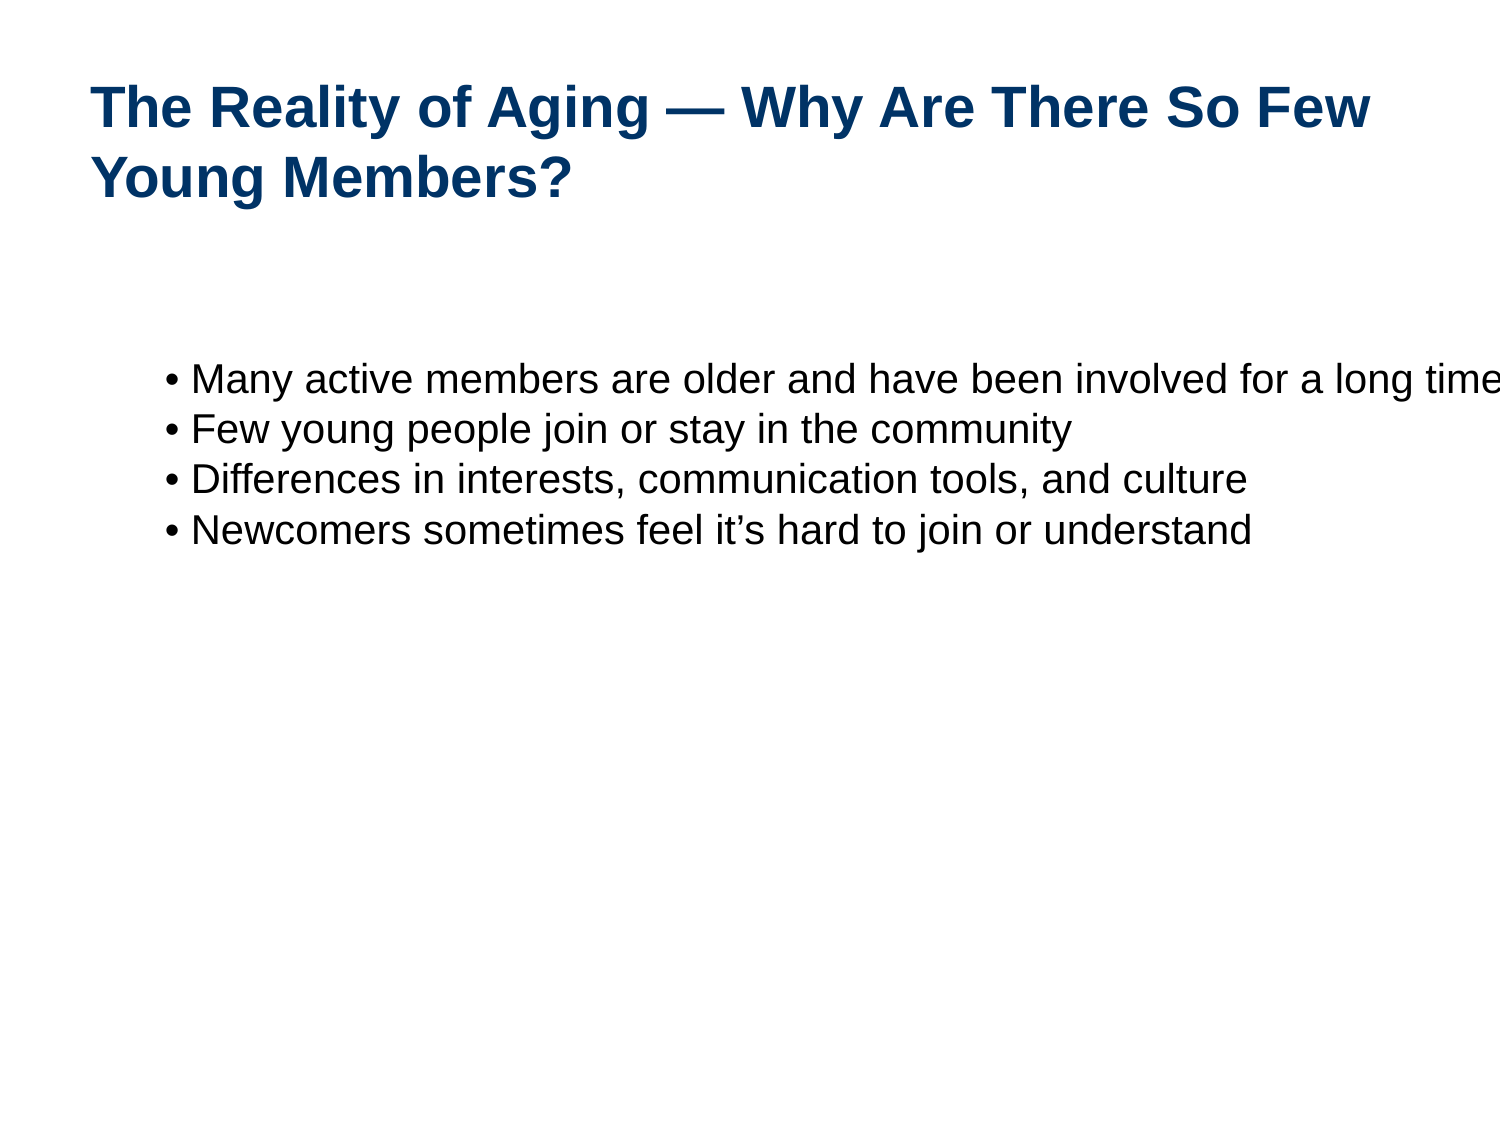

# The Reality of Aging — Why Are There So Few Young Members?
• Many active members are older and have been involved for a long time
• Few young people join or stay in the community
• Differences in interests, communication tools, and culture
• Newcomers sometimes feel it’s hard to join or understand